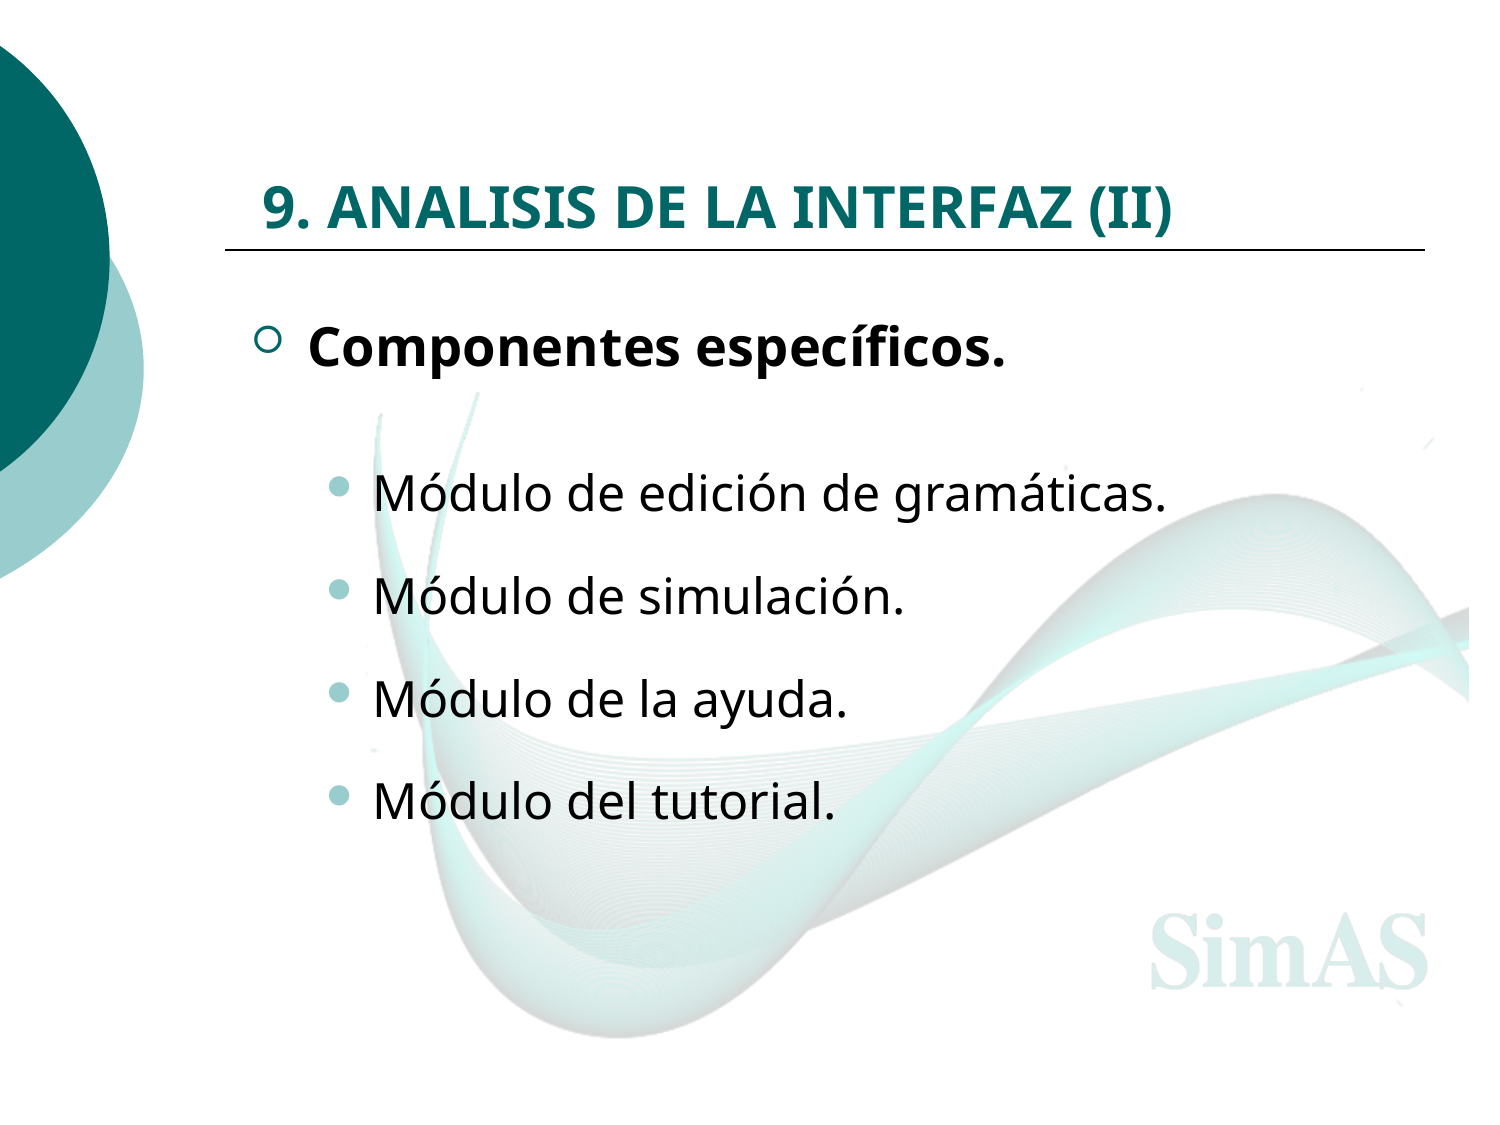

# 9. ANALISIS DE LA INTERFAZ (II)
Componentes específicos.
Módulo de edición de gramáticas.
Módulo de simulación.
Módulo de la ayuda.
Módulo del tutorial.